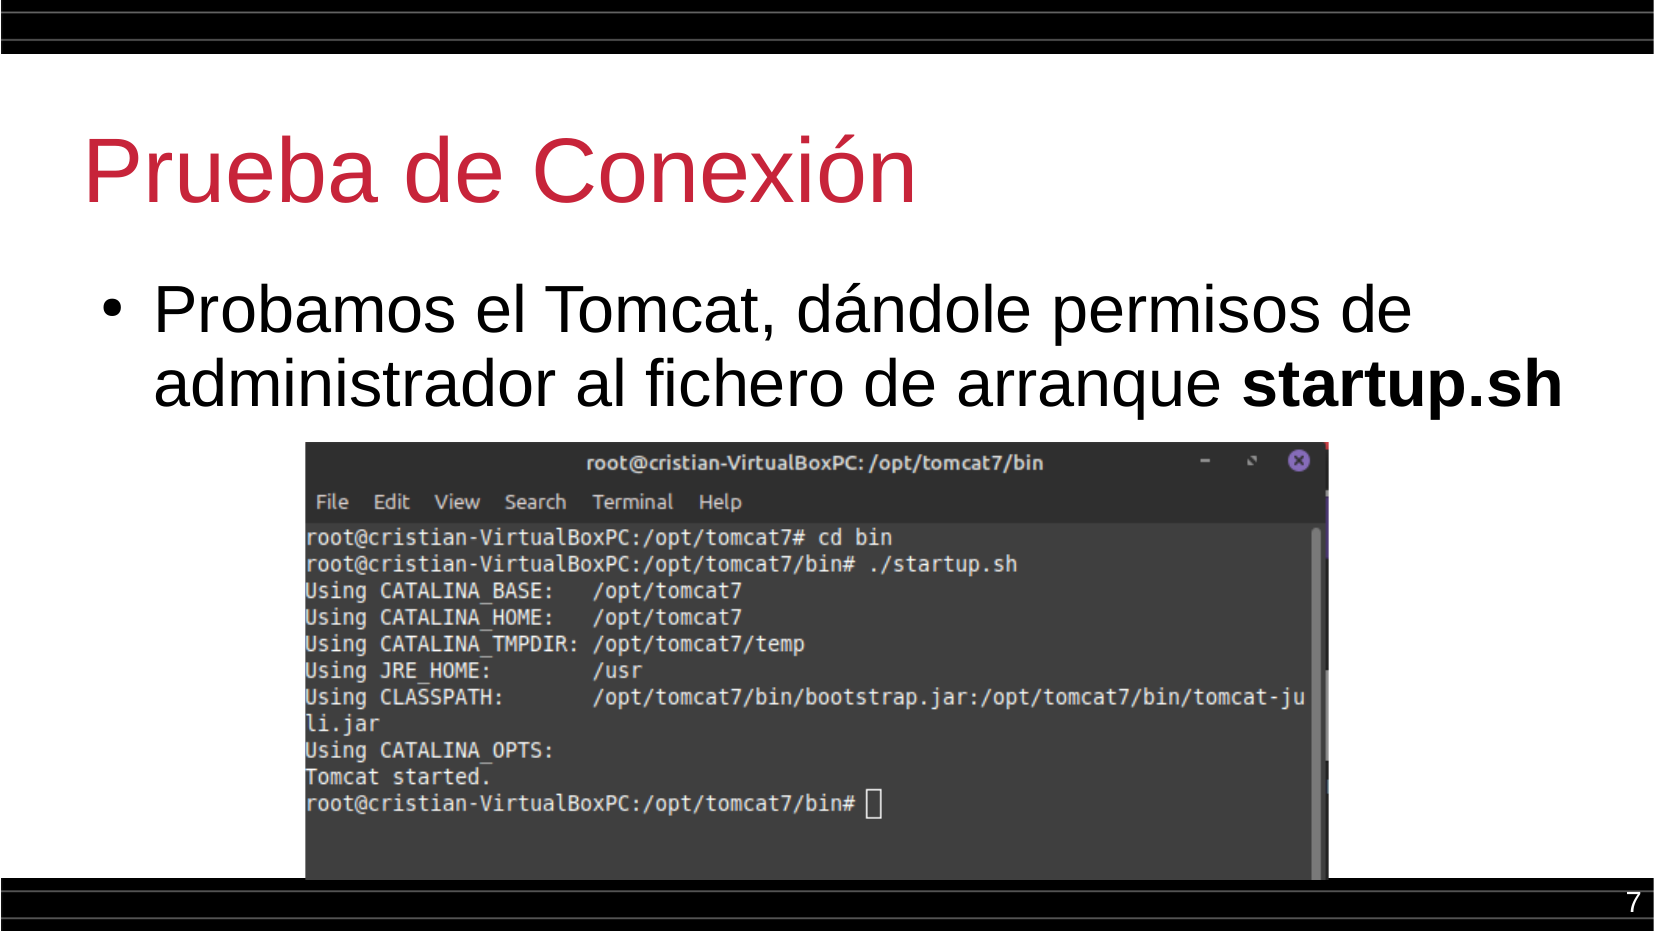

# Prueba de Conexión
Probamos el Tomcat, dándole permisos de administrador al fichero de arranque startup.sh